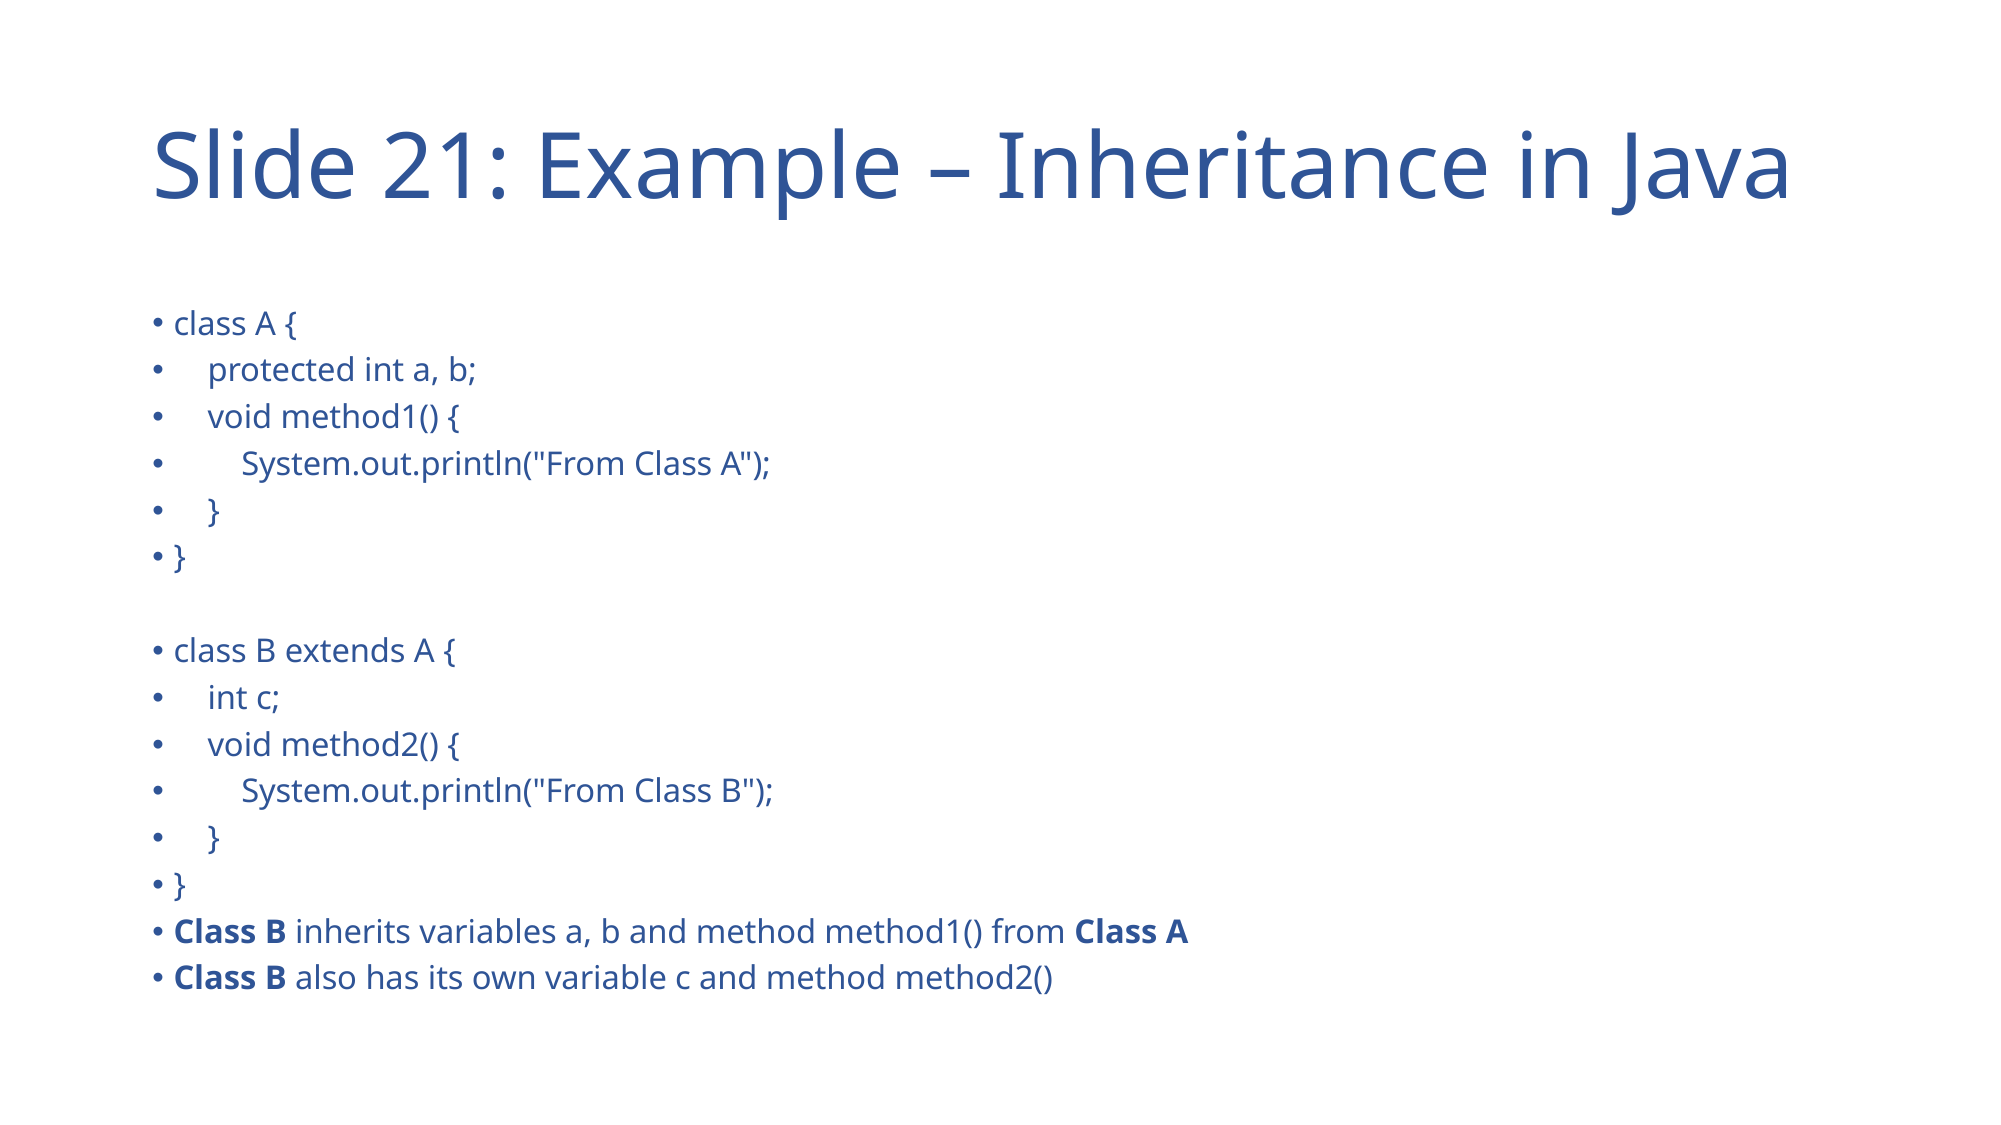

# Slide 21: Example – Inheritance in Java
class A {
 protected int a, b;
 void method1() {
 System.out.println("From Class A");
 }
}
class B extends A {
 int c;
 void method2() {
 System.out.println("From Class B");
 }
}
Class B inherits variables a, b and method method1() from Class A
Class B also has its own variable c and method method2()